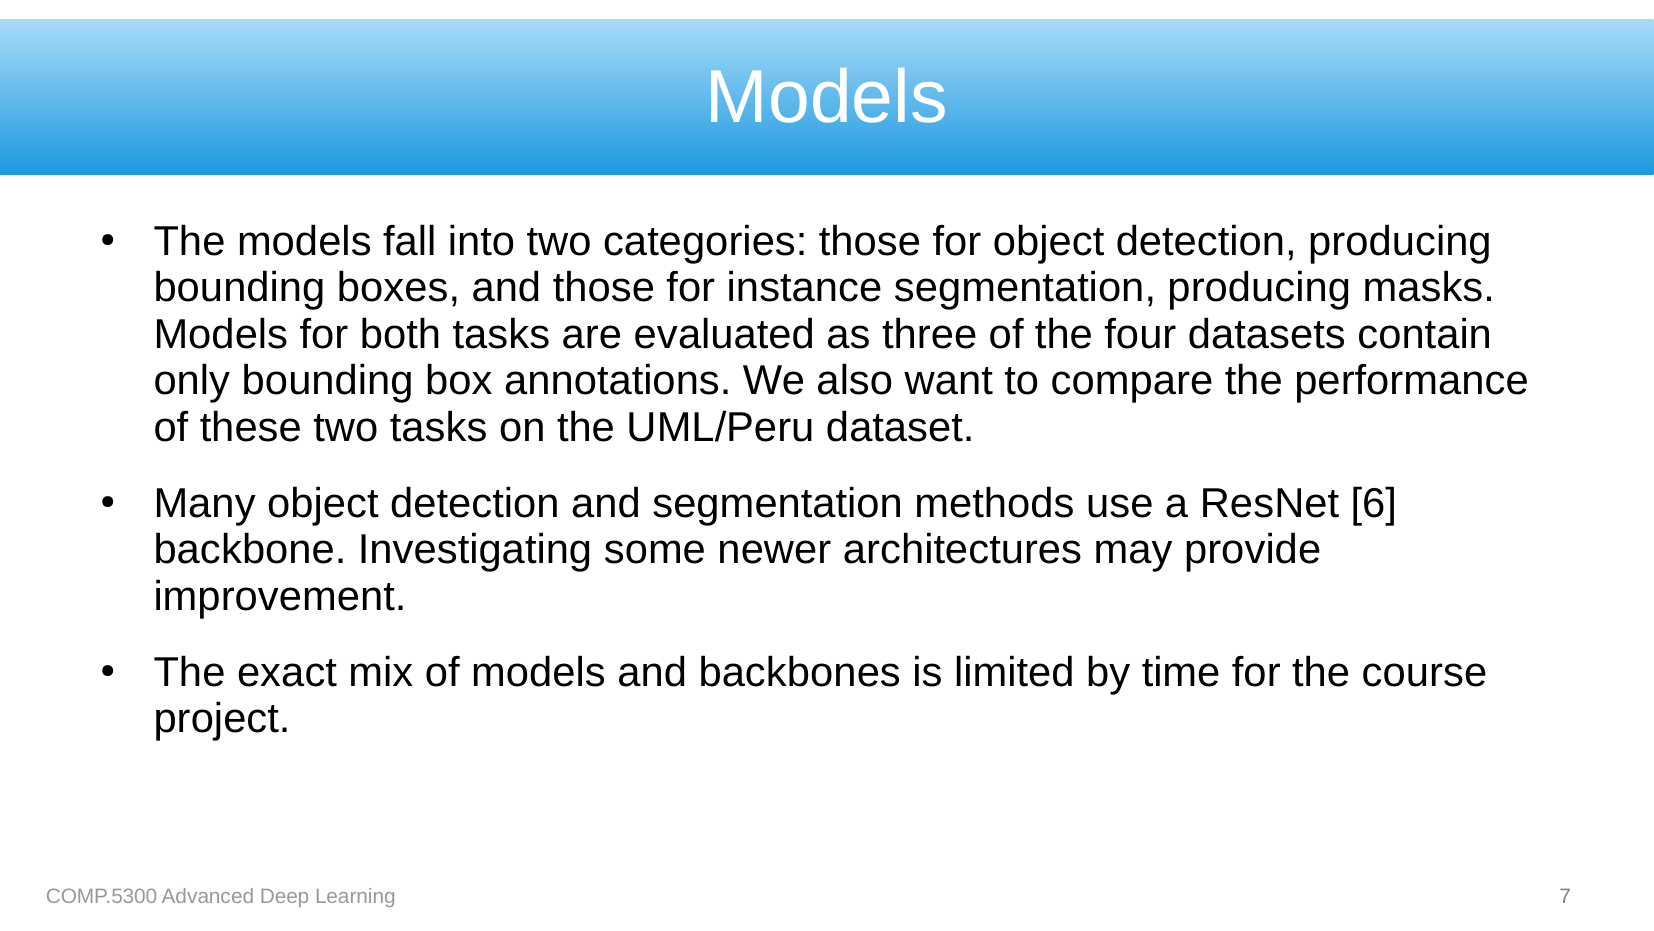

# Models
The models fall into two categories: those for object detection, producing bounding boxes, and those for instance segmentation, producing masks. Models for both tasks are evaluated as three of the four datasets contain only bounding box annotations. We also want to compare the performance of these two tasks on the UML/Peru dataset.
Many object detection and segmentation methods use a ResNet [6] backbone. Investigating some newer architectures may provide improvement.
The exact mix of models and backbones is limited by time for the course project.
7